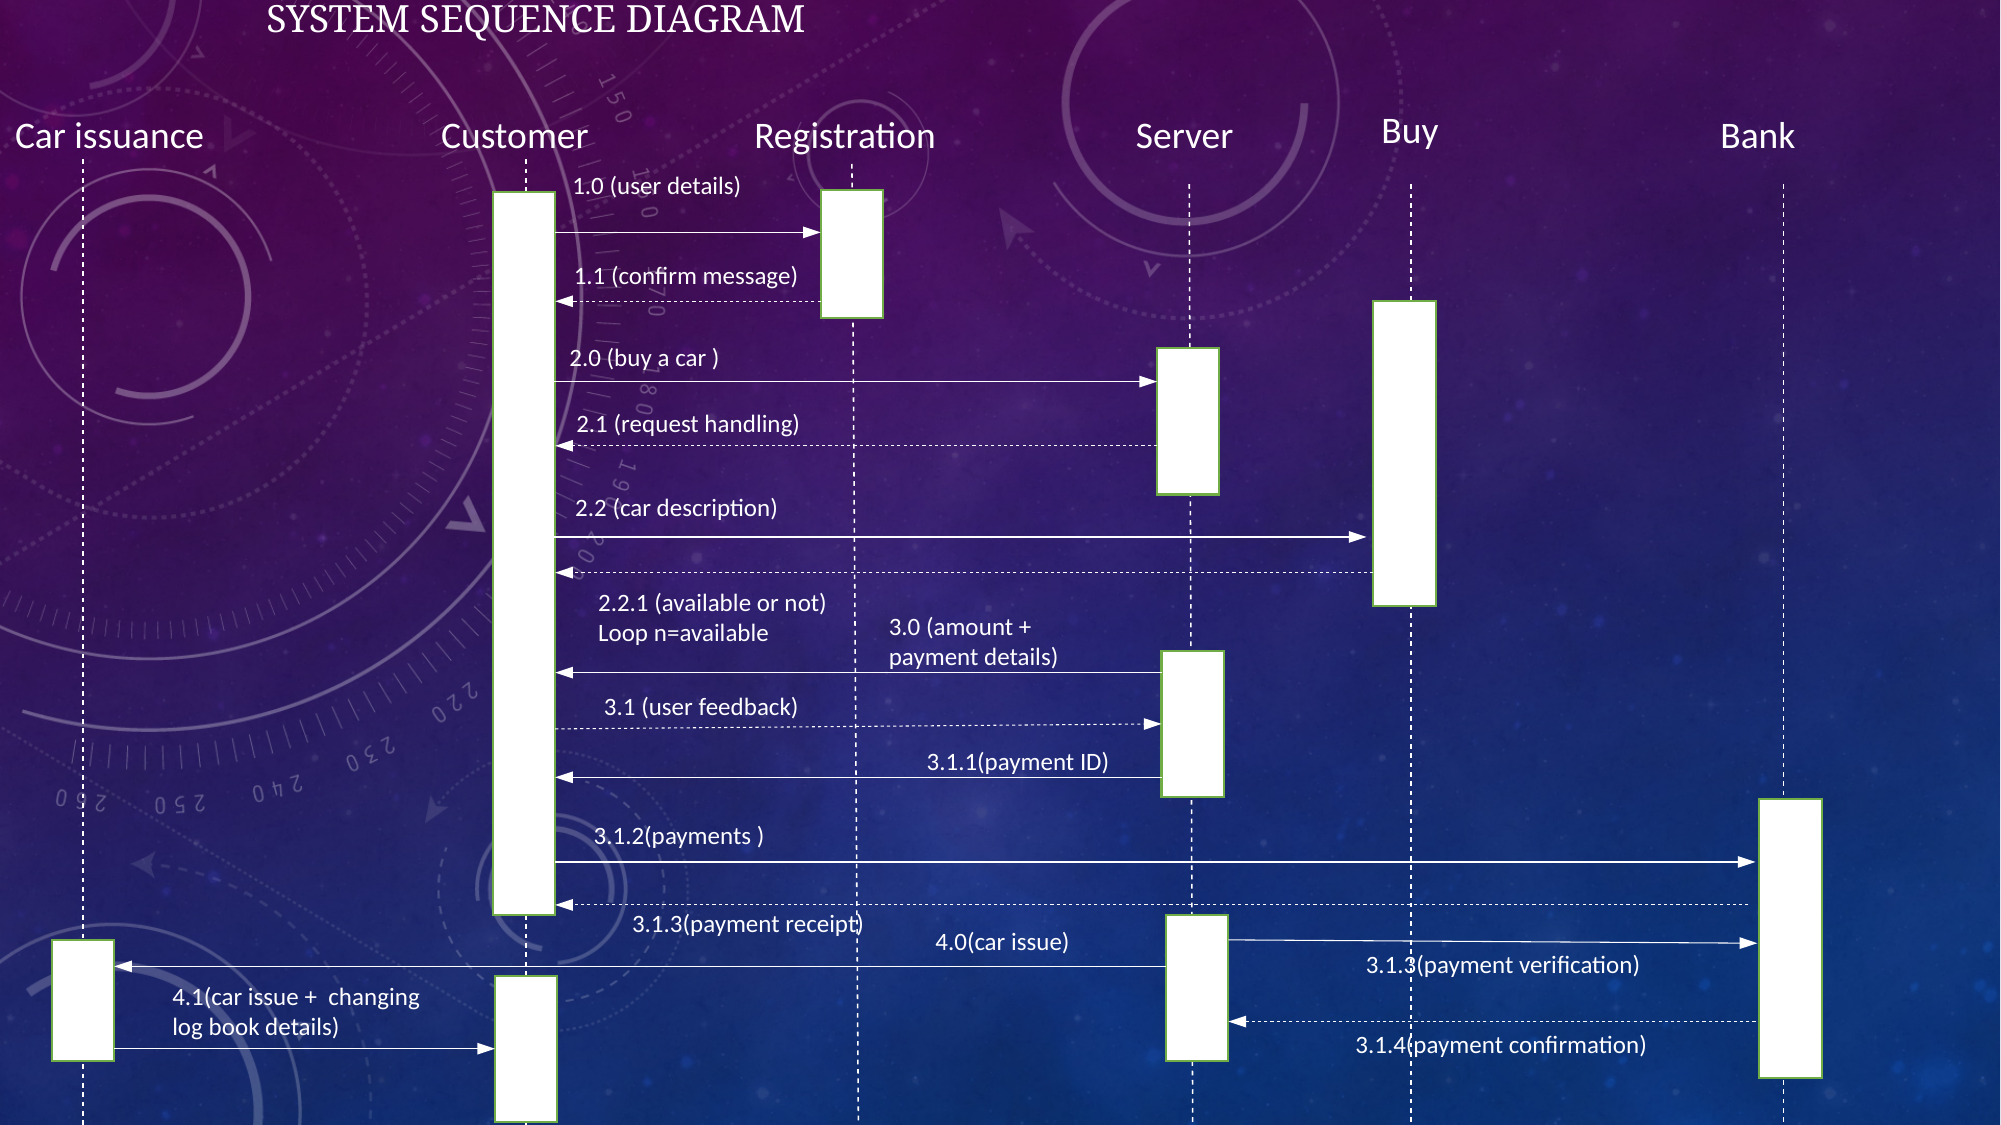

SYSTEM SEQUENCE DIAGRAM
Buy
Car issuance
Customer
Registration
Server
Bank
1.0 (user details)
1.1 (confirm message)
2.0 (buy a car )
2.1 (request handling)
2.2 (car description)
2.2.1 (available or not)
Loop n=available
3.0 (amount + payment details)
3.1 (user feedback)
3.1.1(payment ID)
3.1.2(payments )
3.1.3(payment receipt)
4.0(car issue)
3.1.3(payment verification)
4.1(car issue + changing log book details)
3.1.4(payment confirmation)